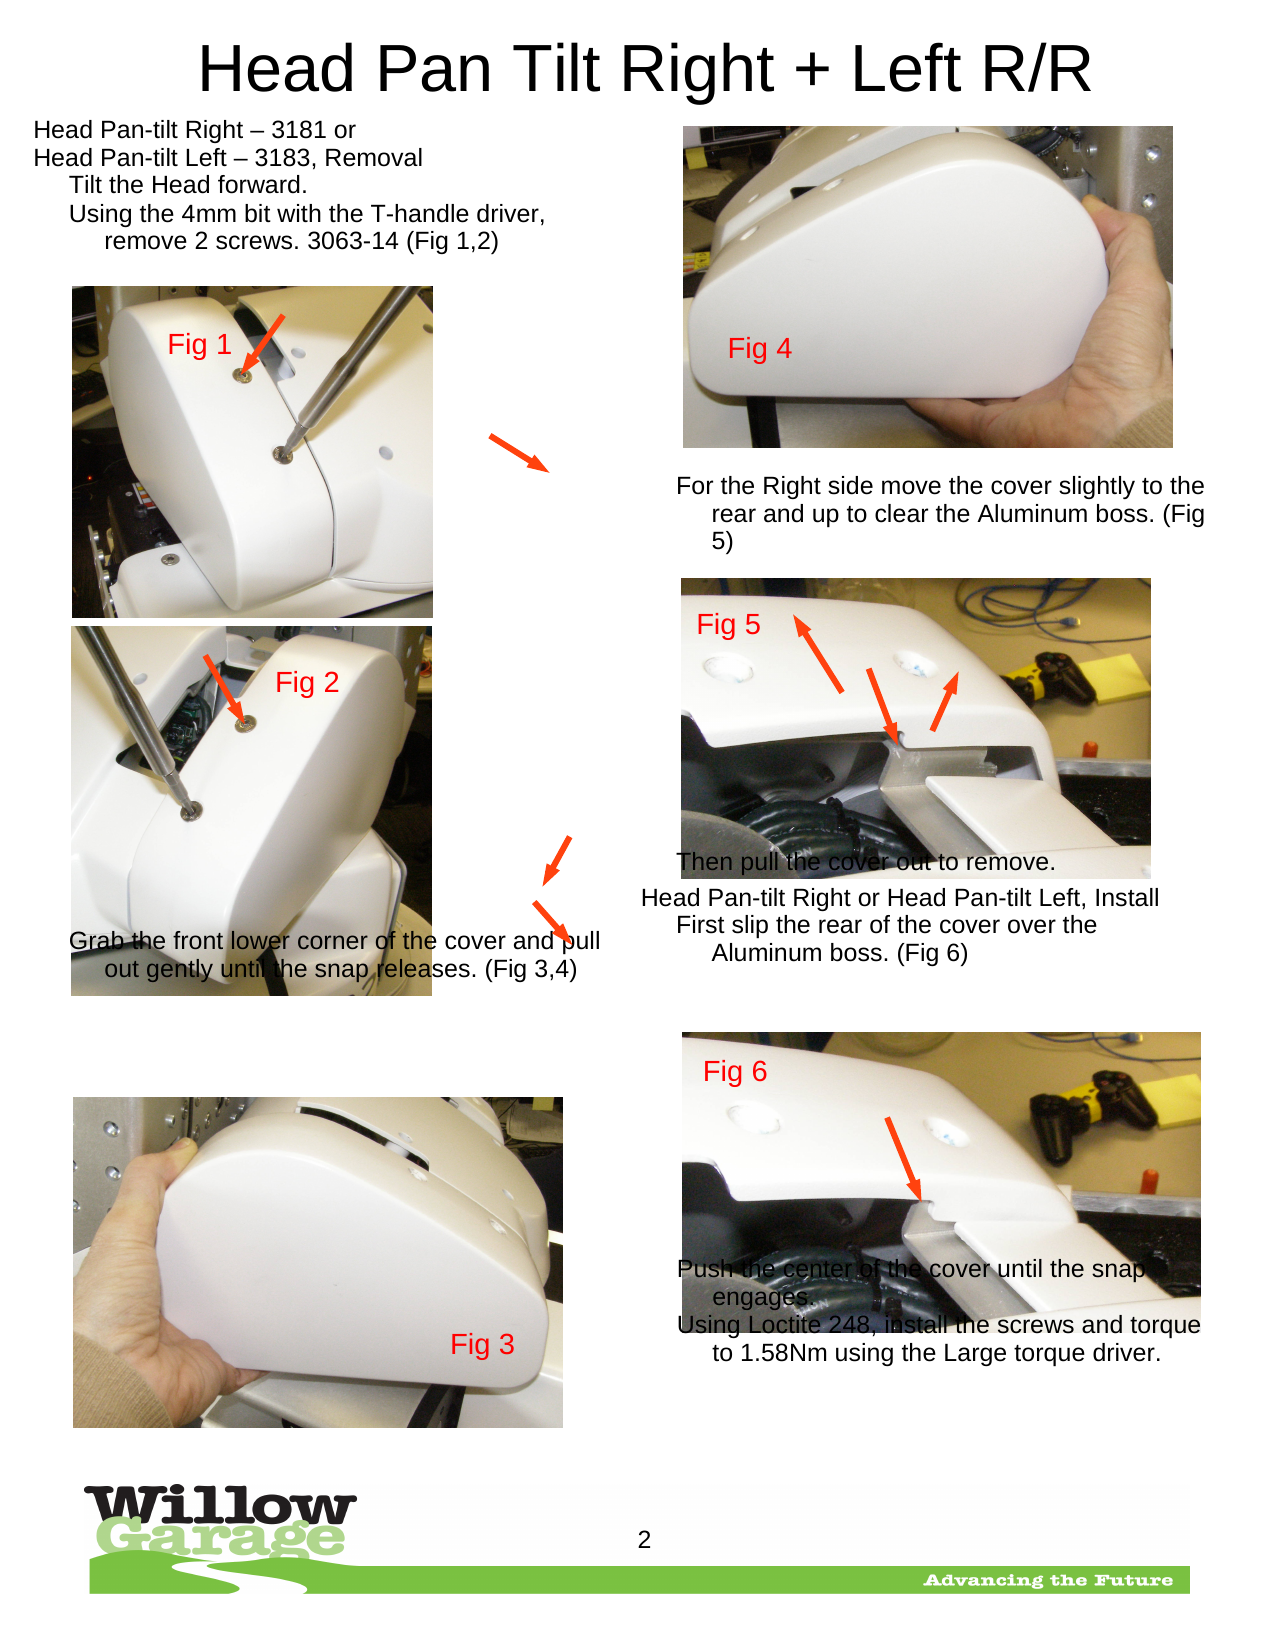

# Head Pan Tilt Right + Left R/R
Head Pan-tilt Right – 3181 or
Head Pan-tilt Left – 3183, Removal
Tilt the Head forward.
Using the 4mm bit with the T-handle driver, remove 2 screws. 3063-14 (Fig 1,2)
Grab the front lower corner of the cover and pull out gently until the snap releases. (Fig 3,4)
Fig 1
Fig 4
For the Right side move the cover slightly to the rear and up to clear the Aluminum boss. (Fig 5)
Then pull the cover out to remove.
Head Pan-tilt Right or Head Pan-tilt Left, Install
First slip the rear of the cover over the Aluminum boss. (Fig 6)
Push the center of the cover until the snap engages.
Using Loctite 248, install the screws and torque to 1.58Nm using the Large torque driver.
Fig 5
Fig 2
Fig 6
Fig 3
2